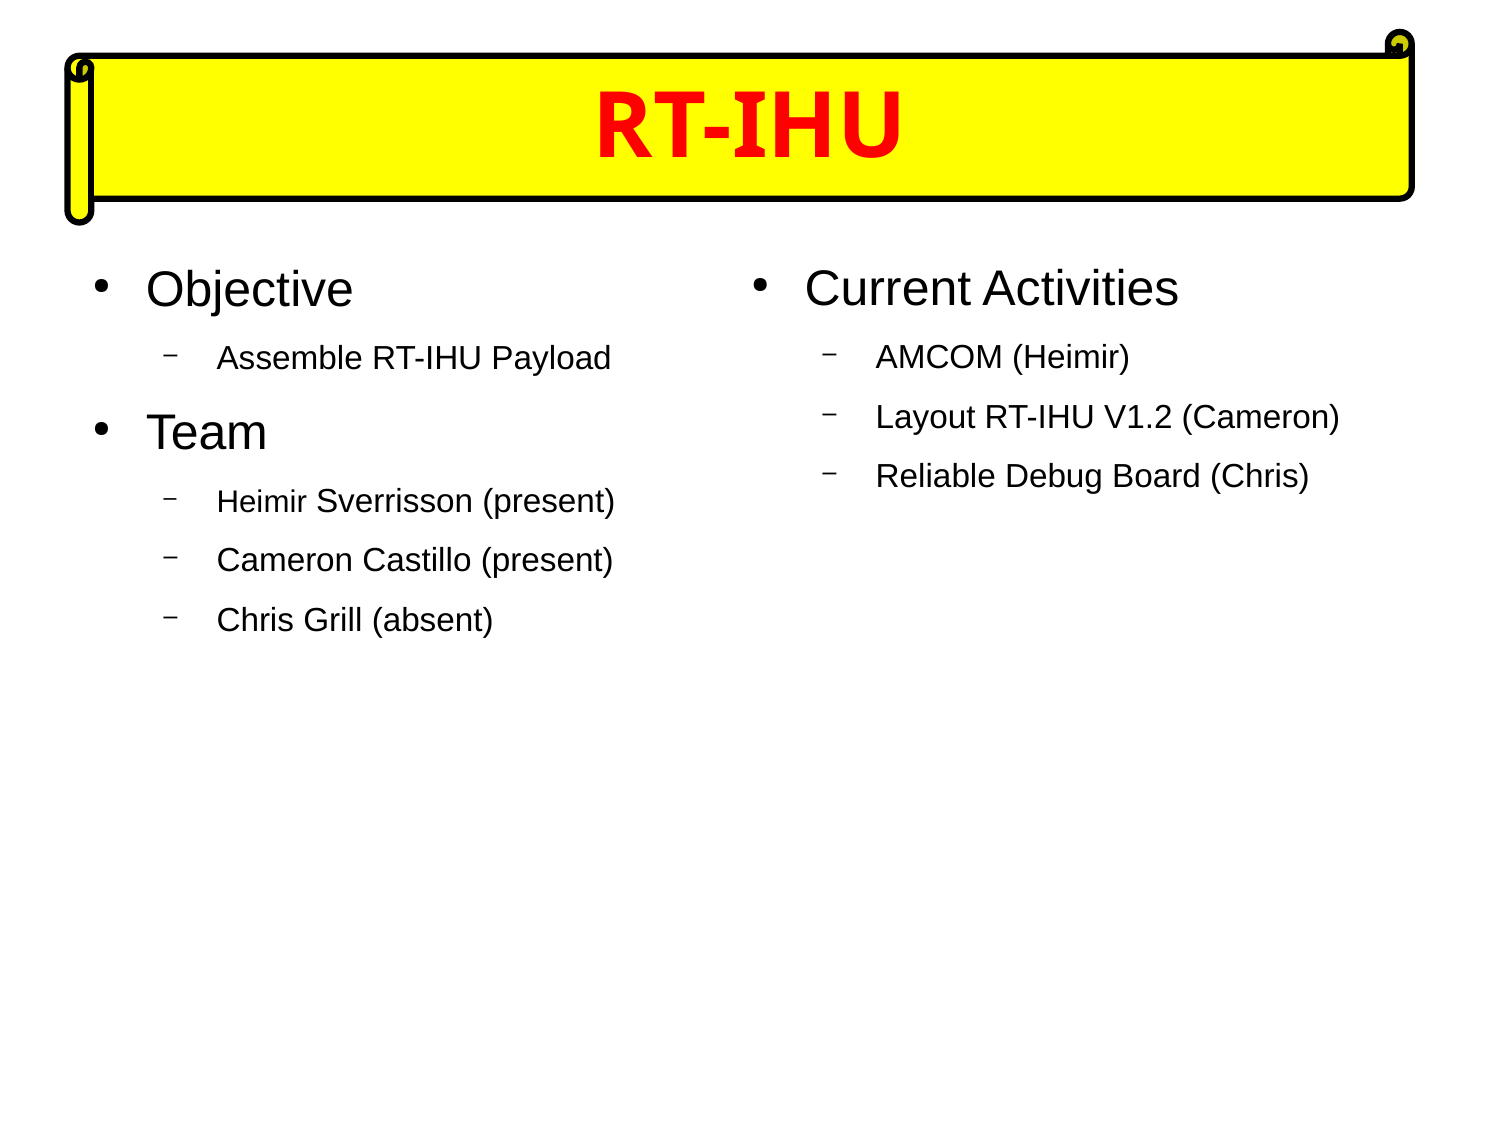

RT-IHU
Current Activities
AMCOM (Heimir)
Layout RT-IHU V1.2 (Cameron)
Reliable Debug Board (Chris)
# Objective
Assemble RT-IHU Payload
Team
Heimir Sverrisson (present)
Cameron Castillo (present)
Chris Grill (absent)